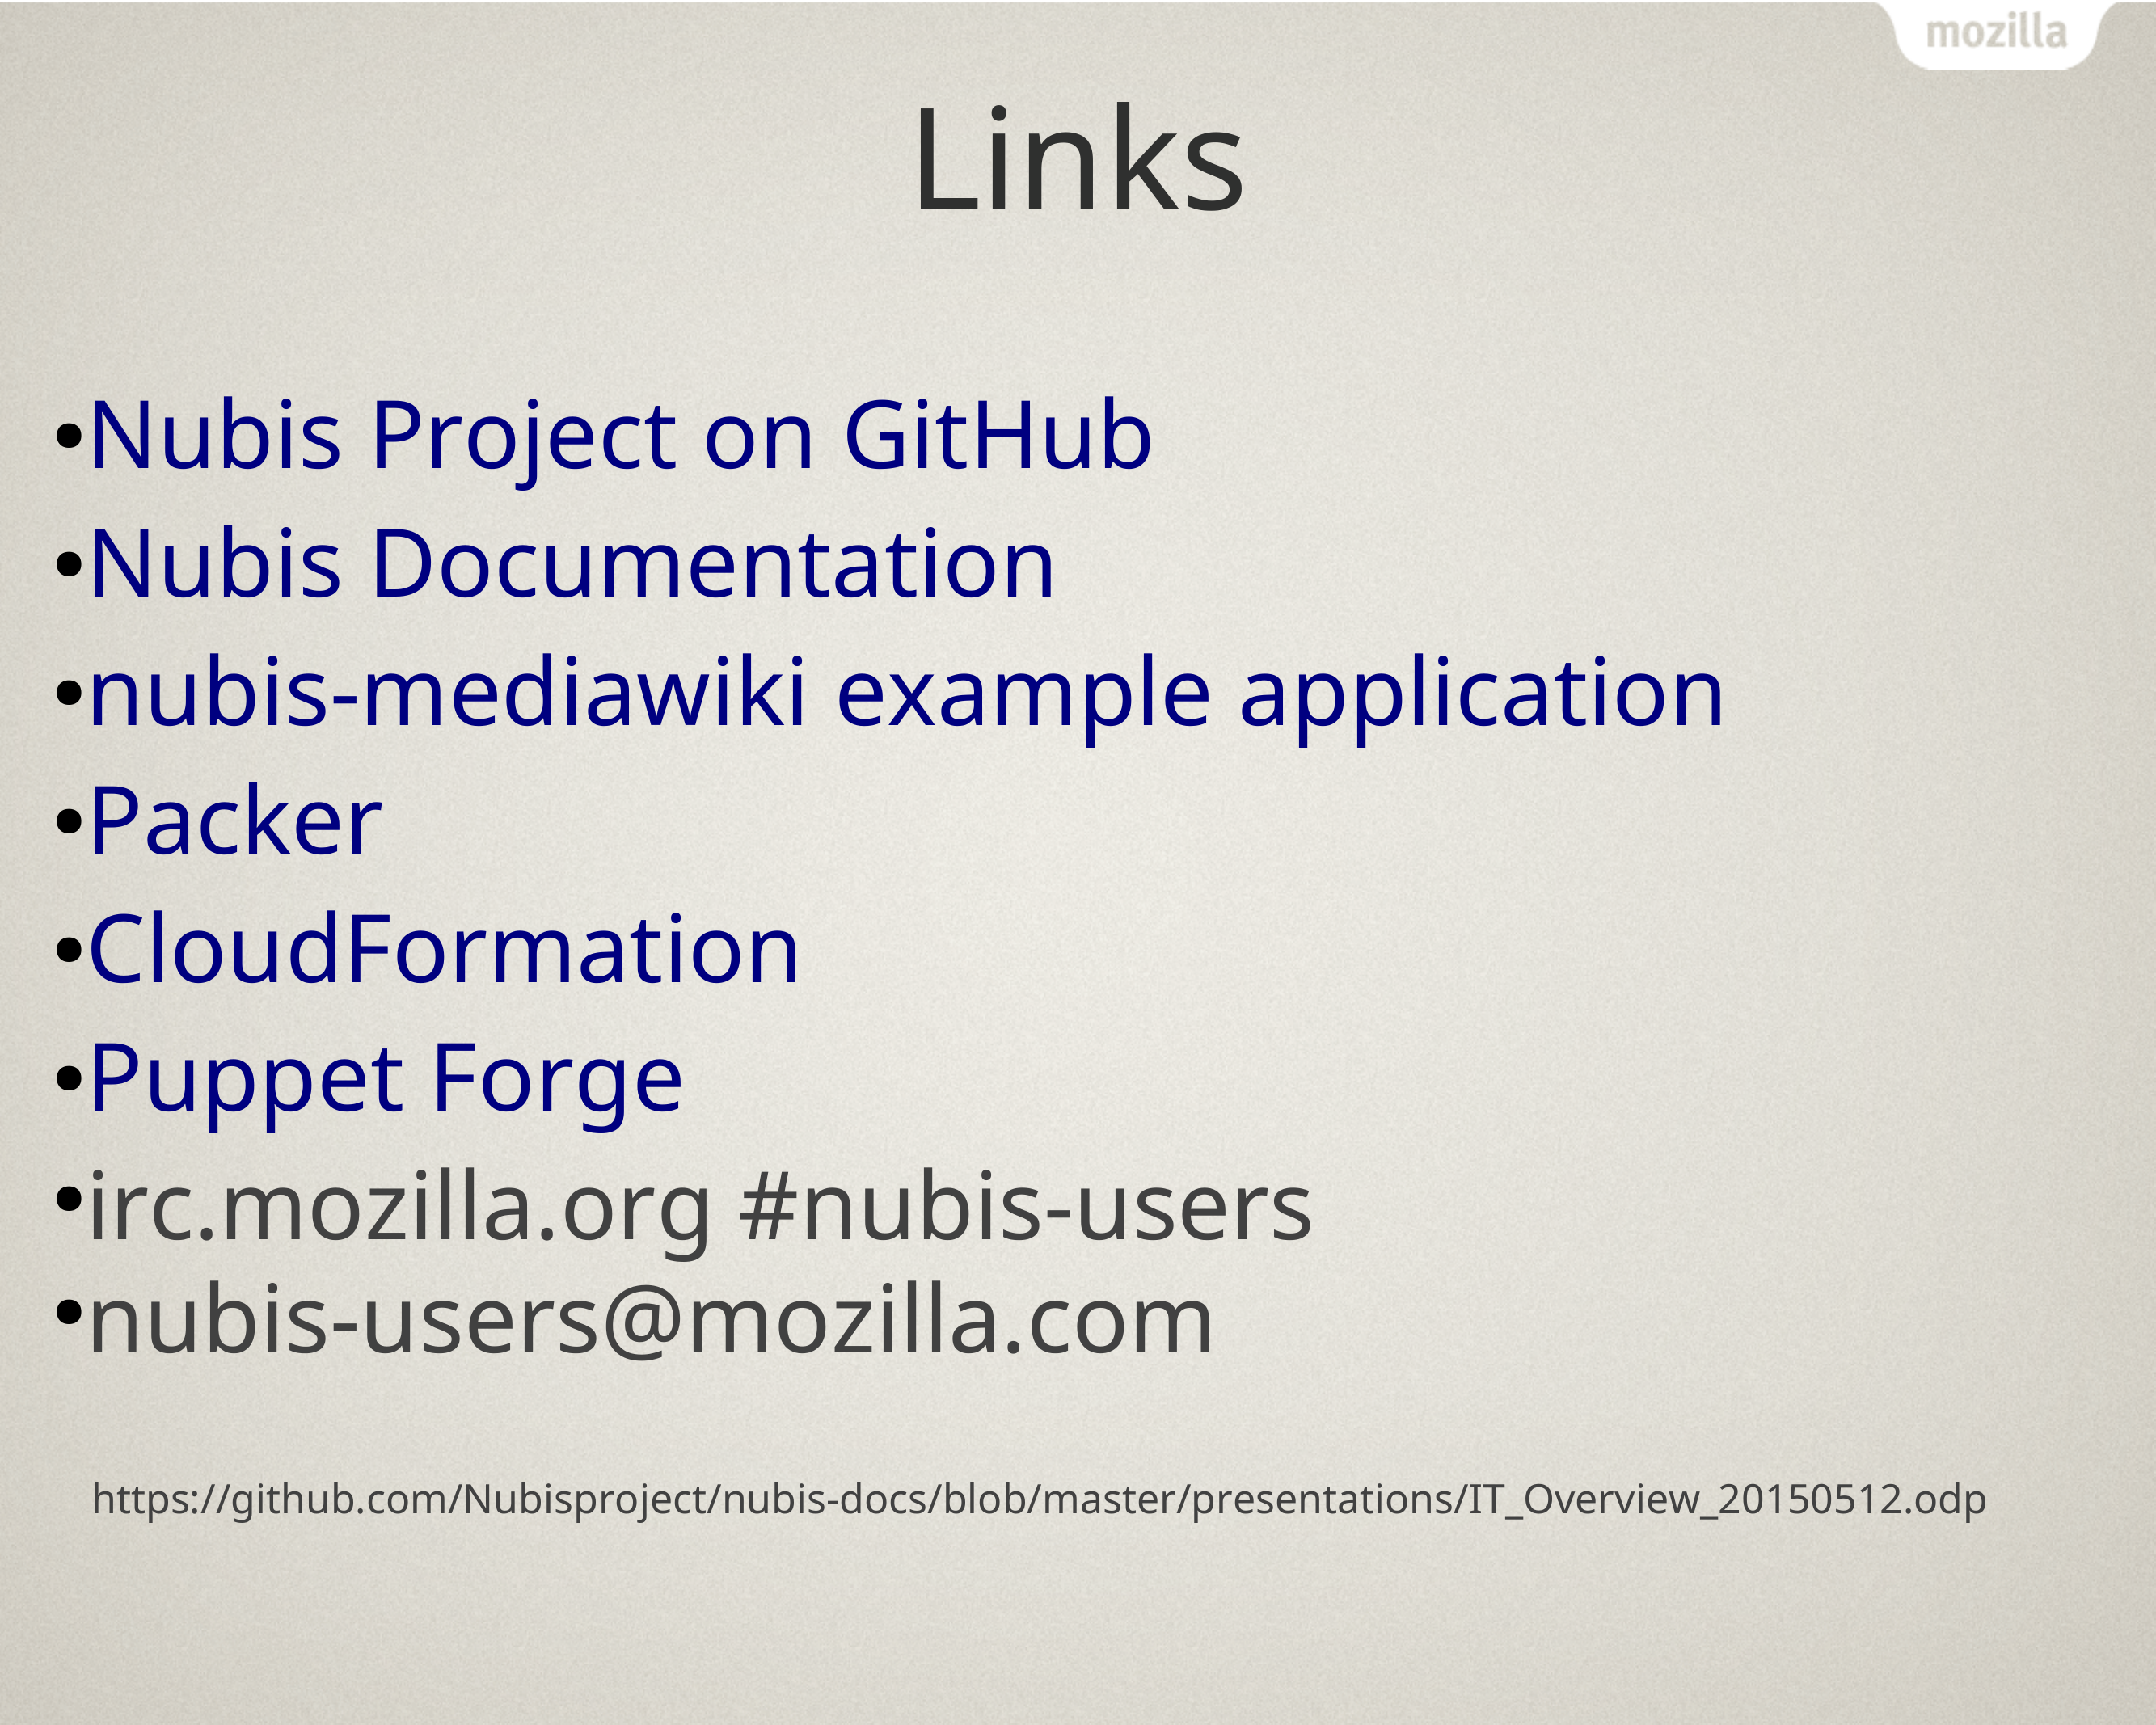

# Links
Nubis Project on GitHub
Nubis Documentation
nubis-mediawiki example application
Packer
CloudFormation
Puppet Forge
irc.mozilla.org #nubis-users
nubis-users@mozilla.com
https://github.com/Nubisproject/nubis-docs/blob/master/presentations/IT_Overview_20150512.odp